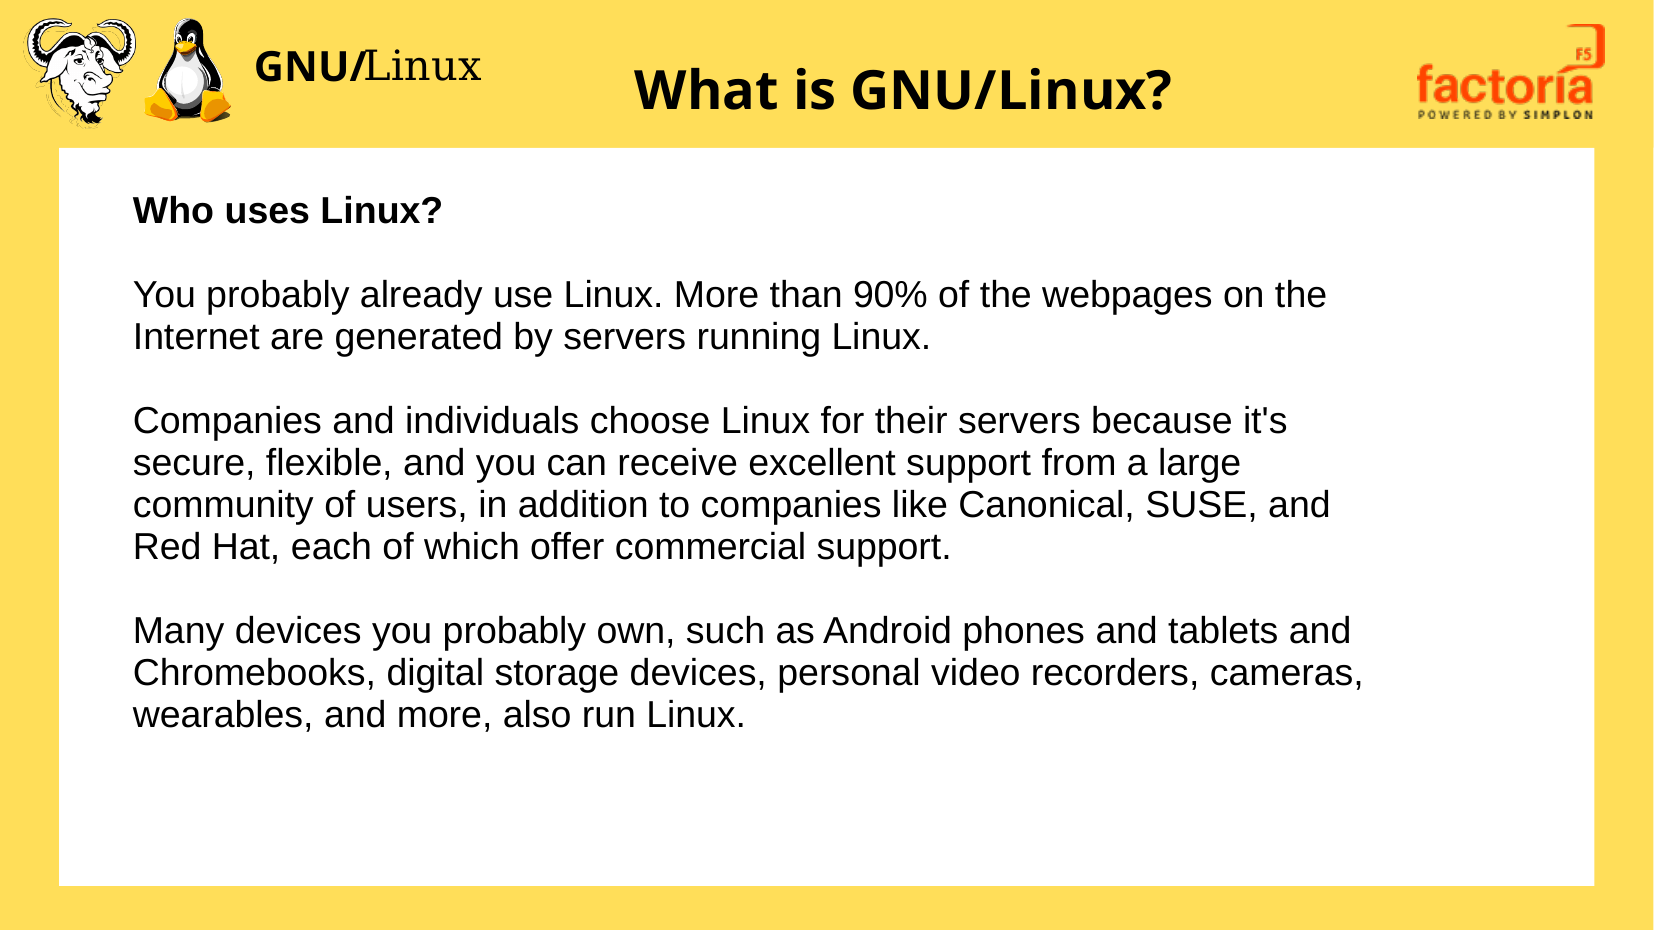

GNU/
What is GNU/Linux?
# Linux
Who uses Linux?
You probably already use Linux. More than 90% of the webpages on the Internet are generated by servers running Linux.
Companies and individuals choose Linux for their servers because it's secure, flexible, and you can receive excellent support from a large community of users, in addition to companies like Canonical, SUSE, and Red Hat, each of which offer commercial support.
Many devices you probably own, such as Android phones and tablets and Chromebooks, digital storage devices, personal video recorders, cameras, wearables, and more, also run Linux.